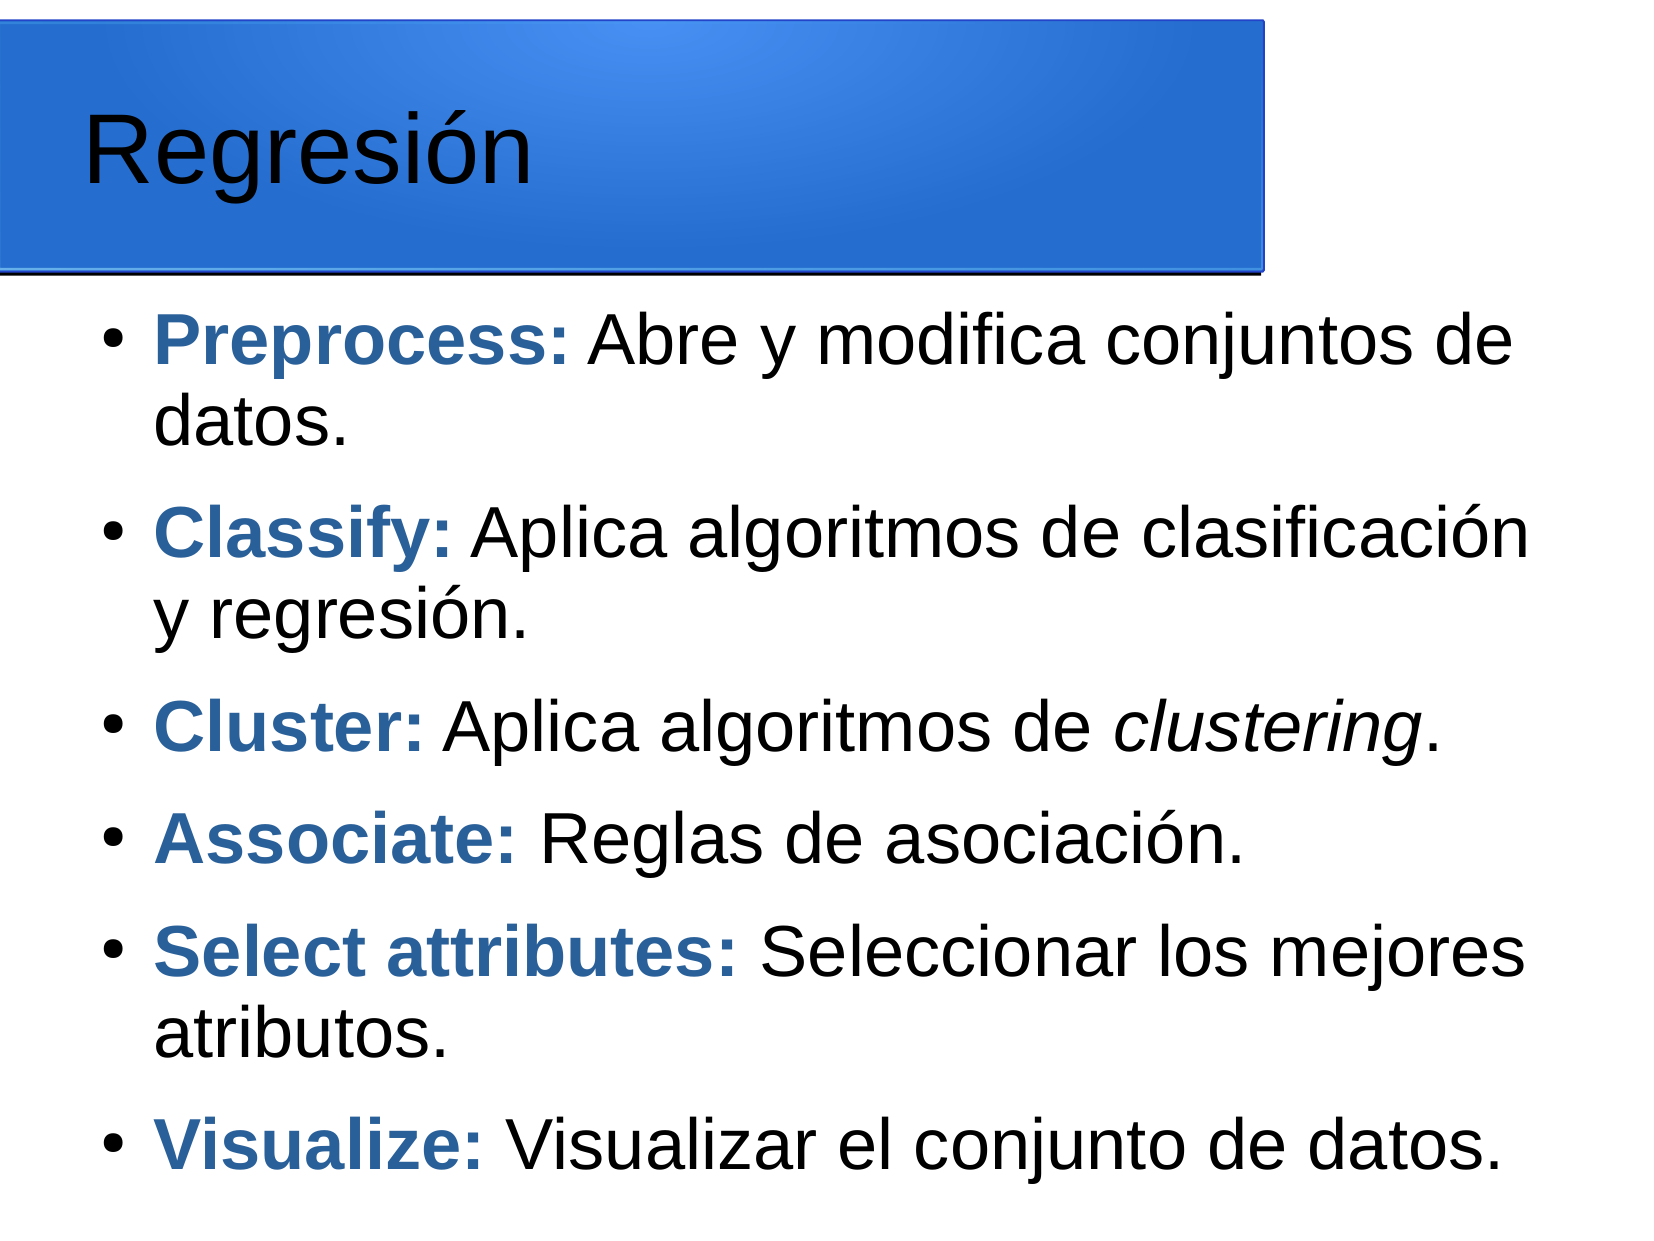

# Regresión
Preprocess: Abre y modifica conjuntos de datos.
Classify: Aplica algoritmos de clasificación y regresión.
Cluster: Aplica algoritmos de clustering.
Associate: Reglas de asociación.
Select attributes: Seleccionar los mejores atributos.
Visualize: Visualizar el conjunto de datos.